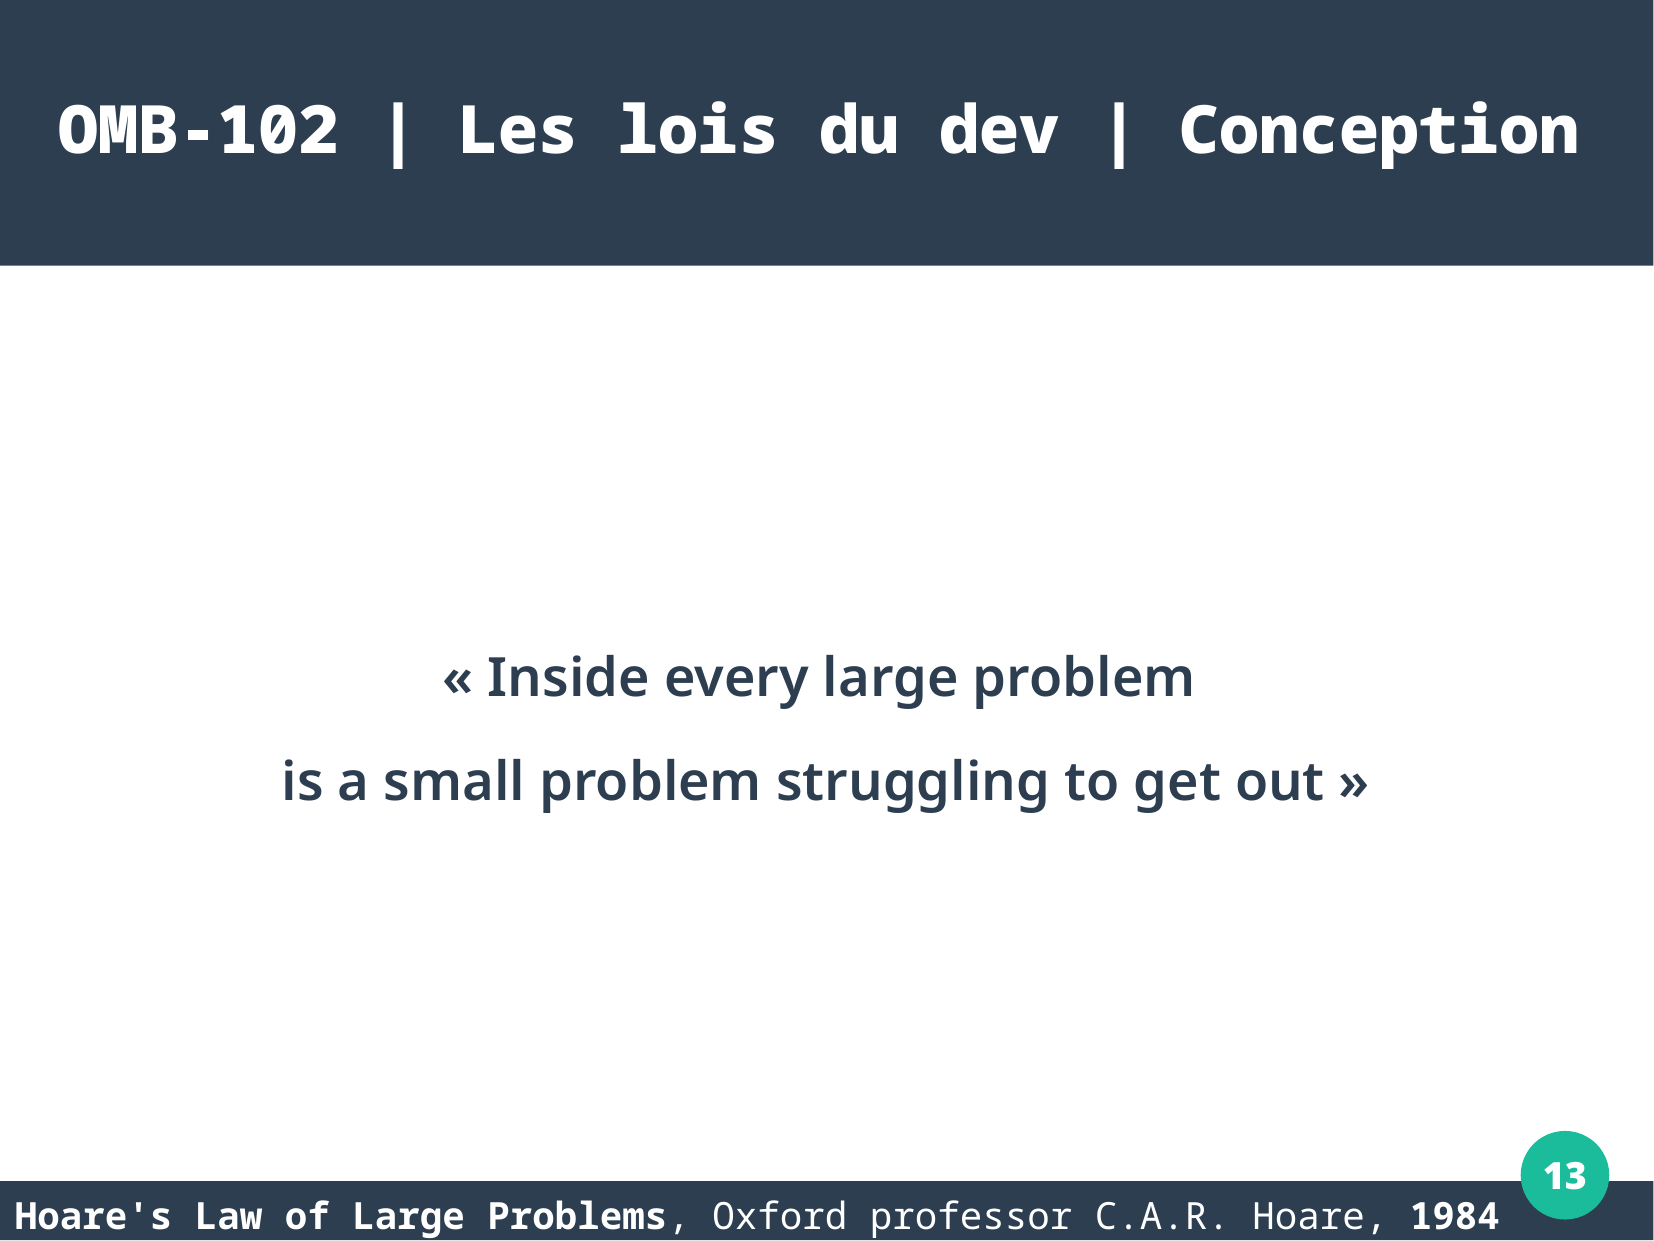

# OMB-102 | Les lois du dev | Conception
« Inside every large problem
is a small problem struggling to get out »
13
Hoare's Law of Large Problems, Oxford professor C.A.R. Hoare, 1984